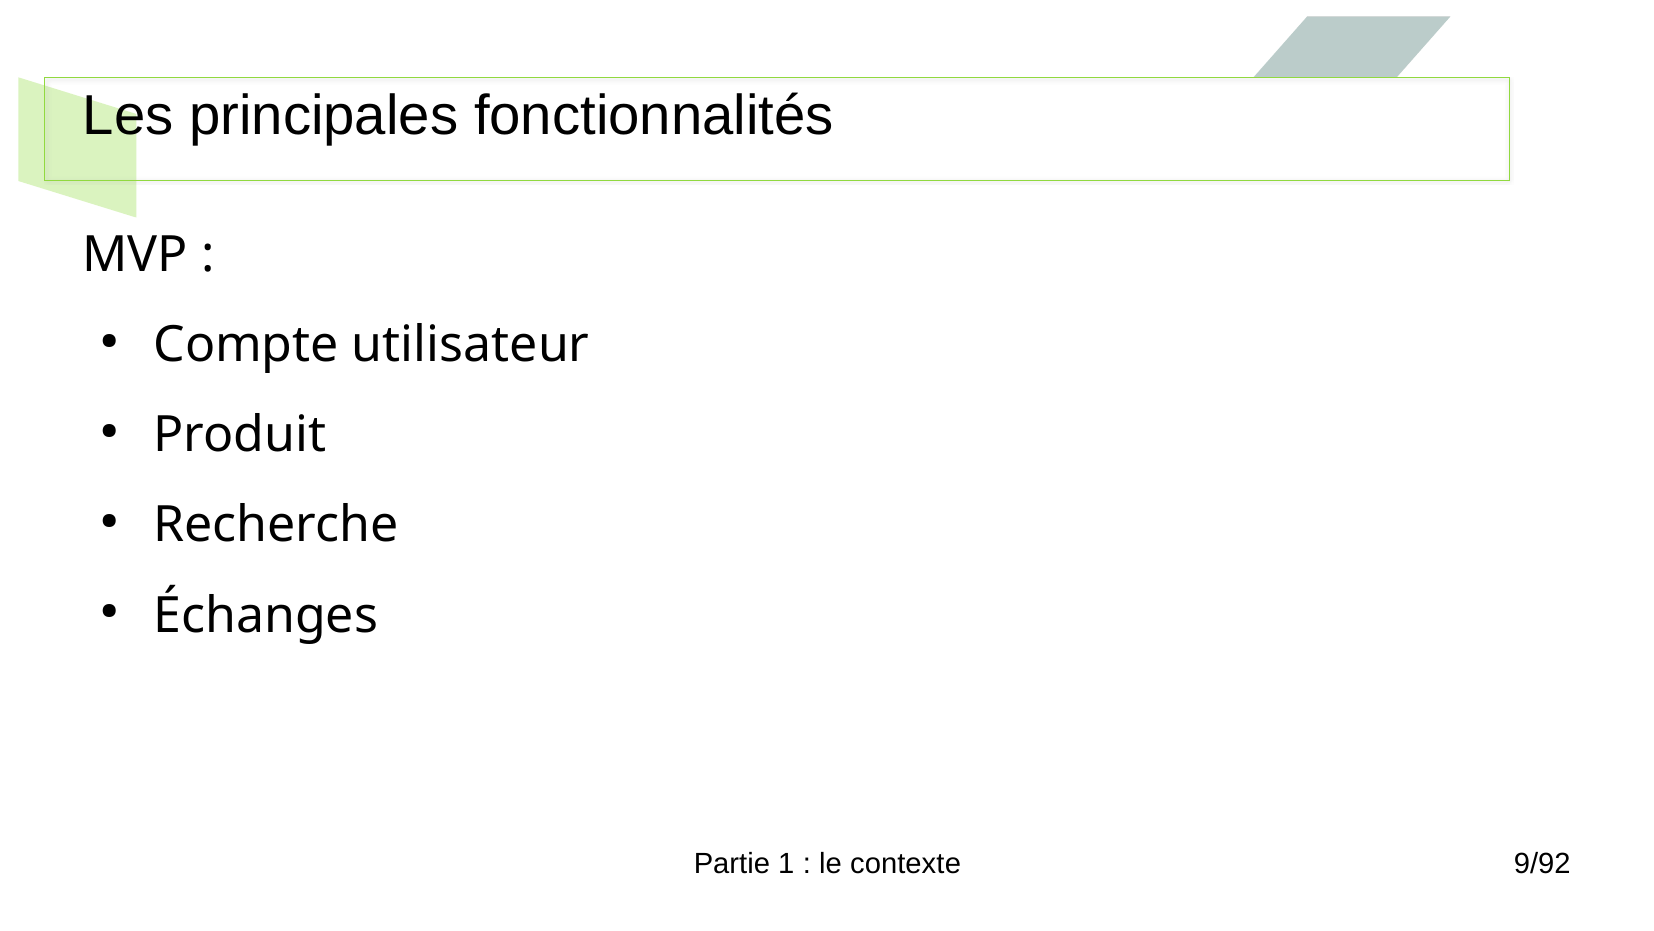

# Les principales fonctionnalités
MVP :
Compte utilisateur
Produit
Recherche
Échanges
Partie 1 : le contexte
9